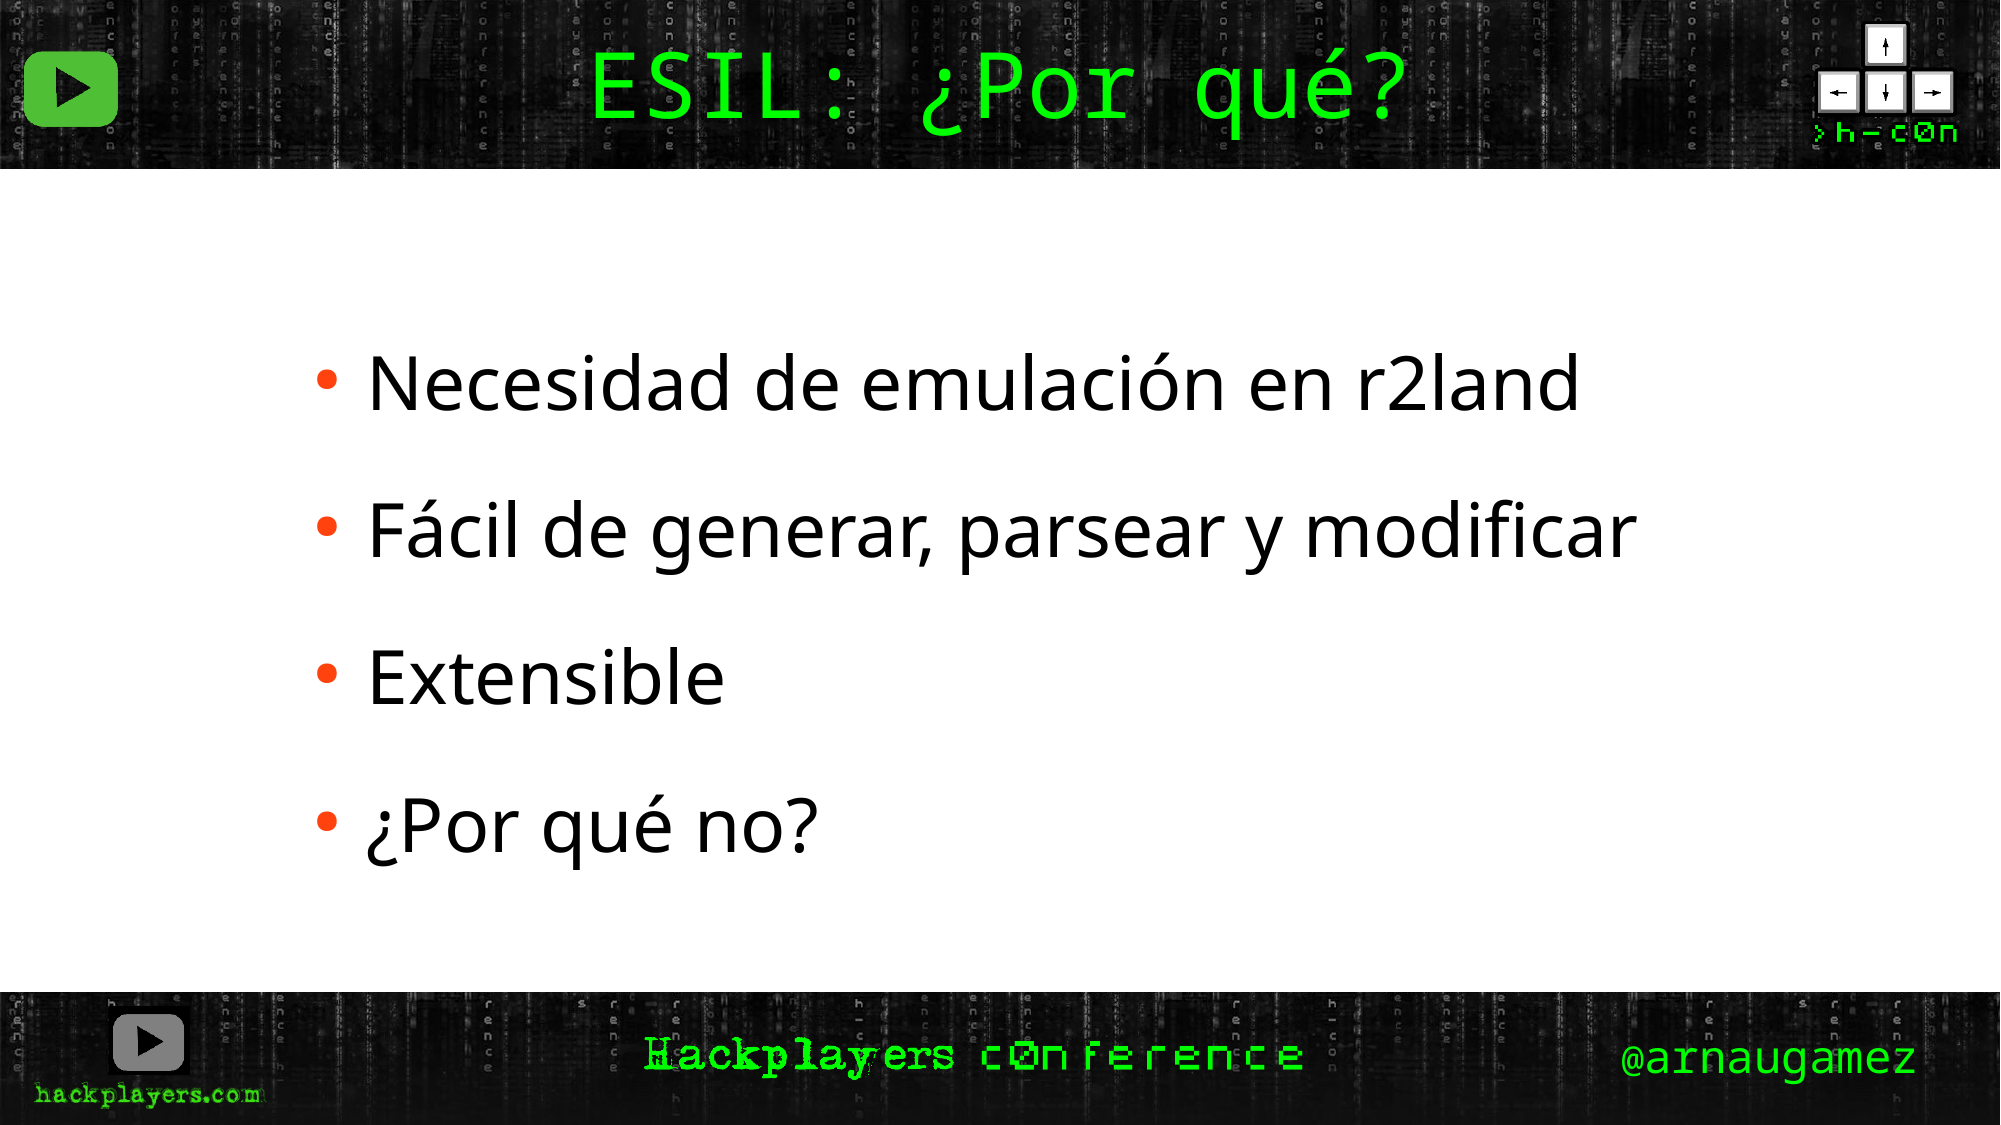

# ESIL: ¿Por qué?
Necesidad de emulación en r2land
Fácil de generar, parsear y modificar
Extensible
¿Por qué no?